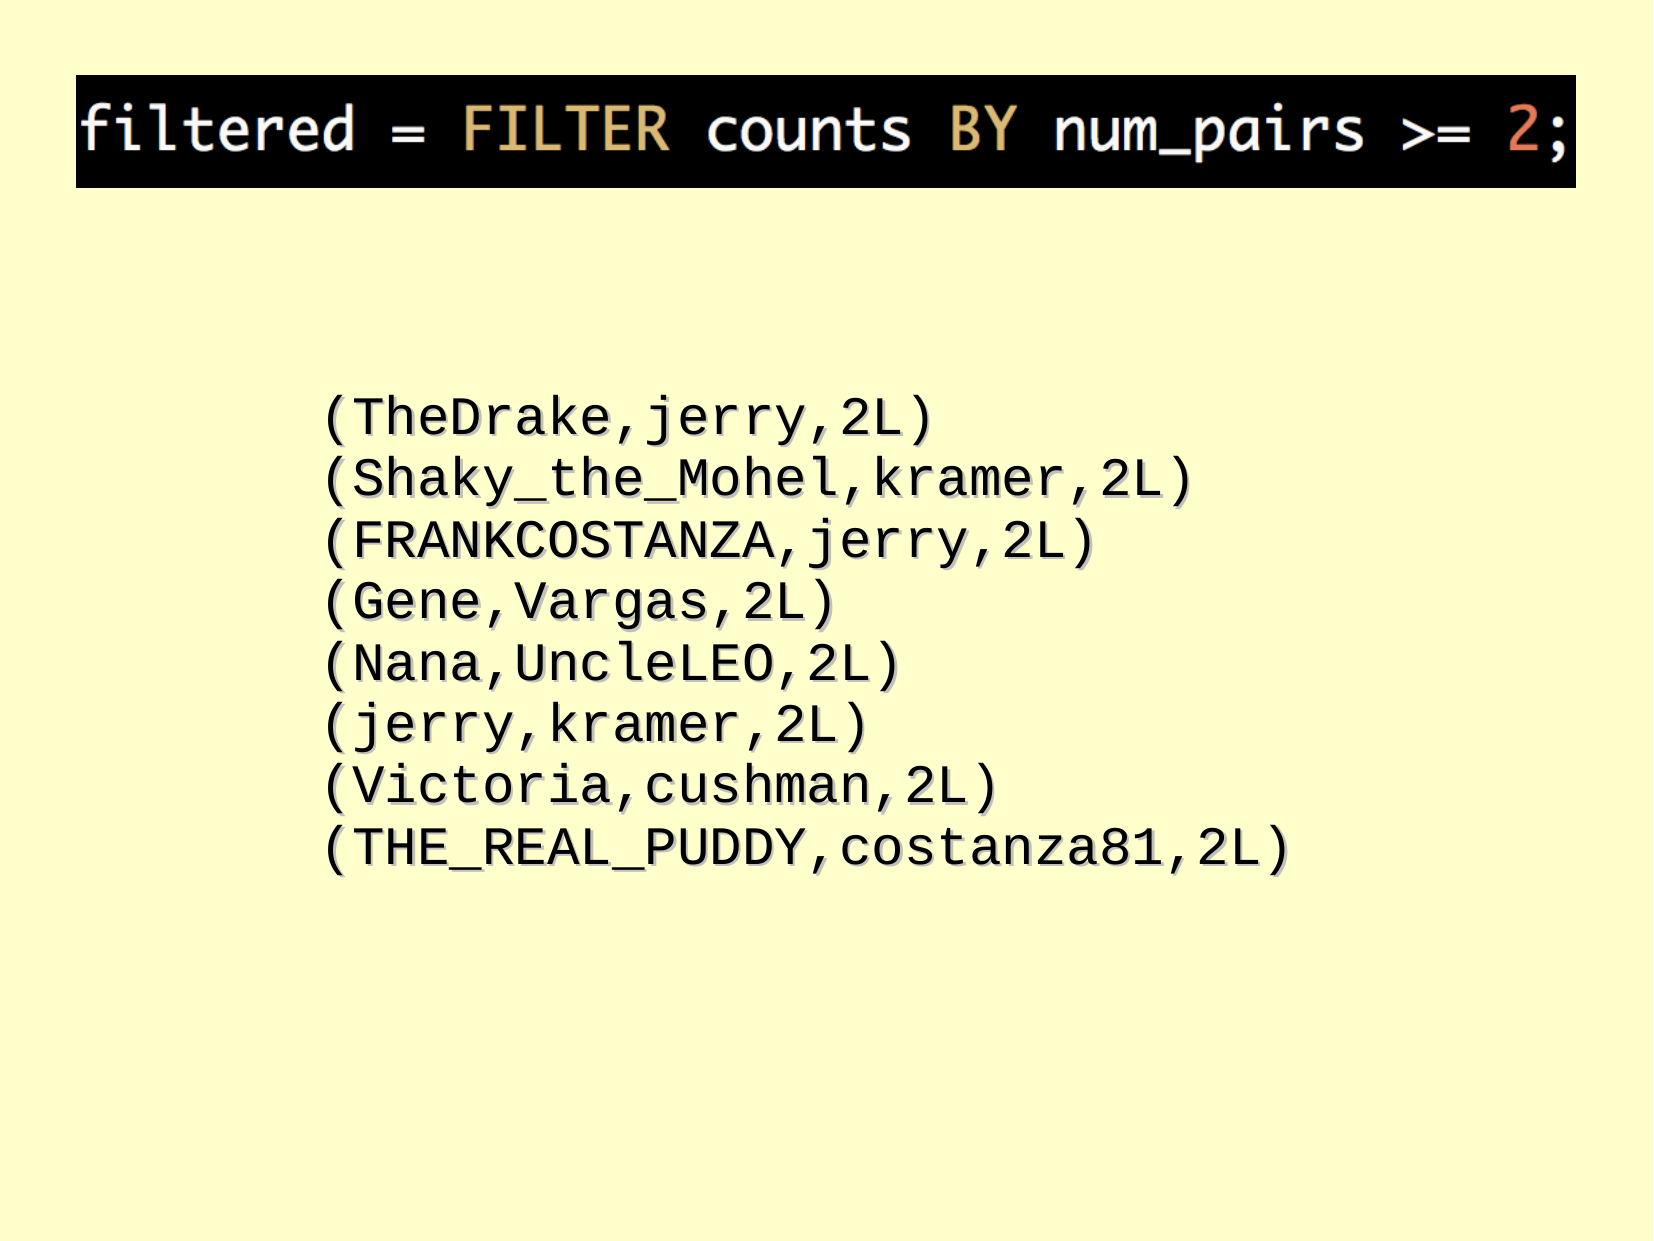

(TheDrake,jerry,2L)
(Shaky_the_Mohel,kramer,2L)
(FRANKCOSTANZA,jerry,2L)
(Gene,Vargas,2L)
(Nana,UncleLEO,2L)
(jerry,kramer,2L)
(Victoria,cushman,2L)
(THE_REAL_PUDDY,costanza81,2L)